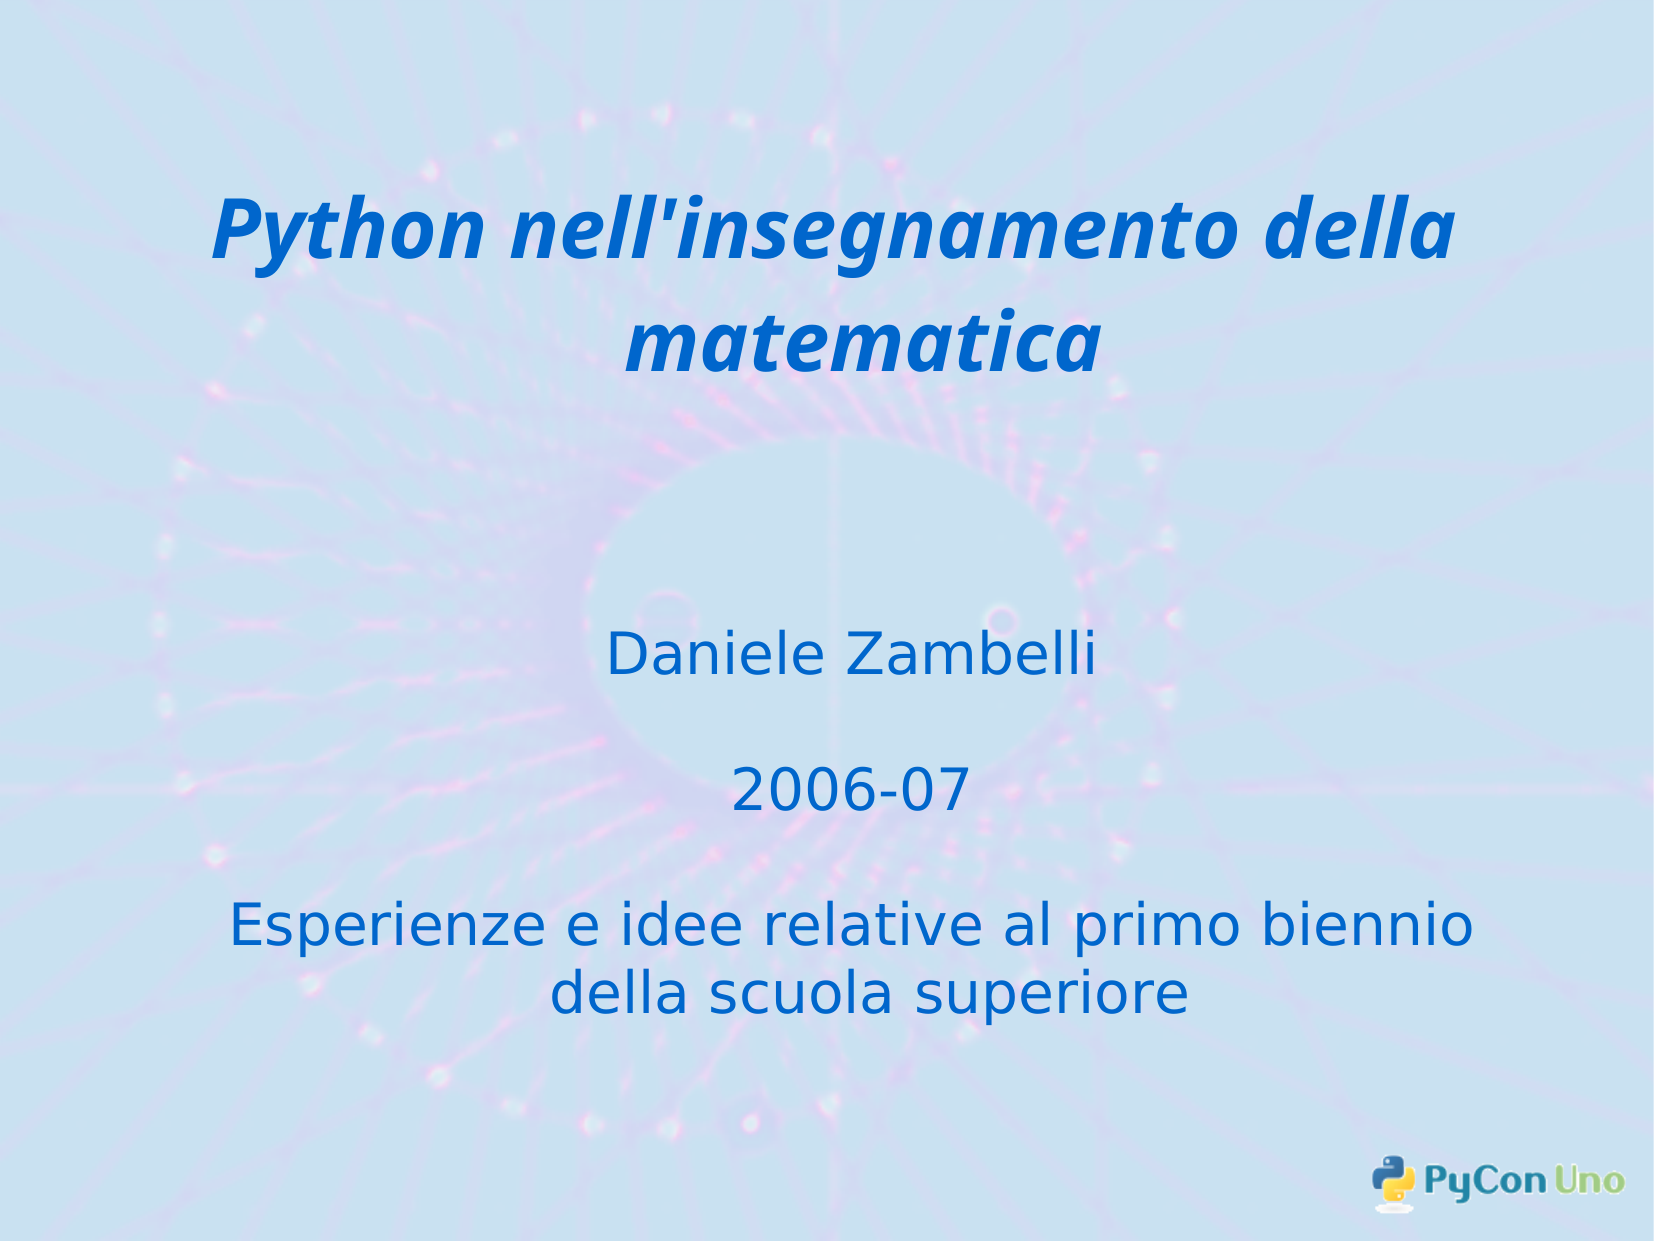

# Python nell'insegnamento della matematica
Daniele Zambelli
2006-07
Esperienze e idee relative al primo biennio della scuola superiore